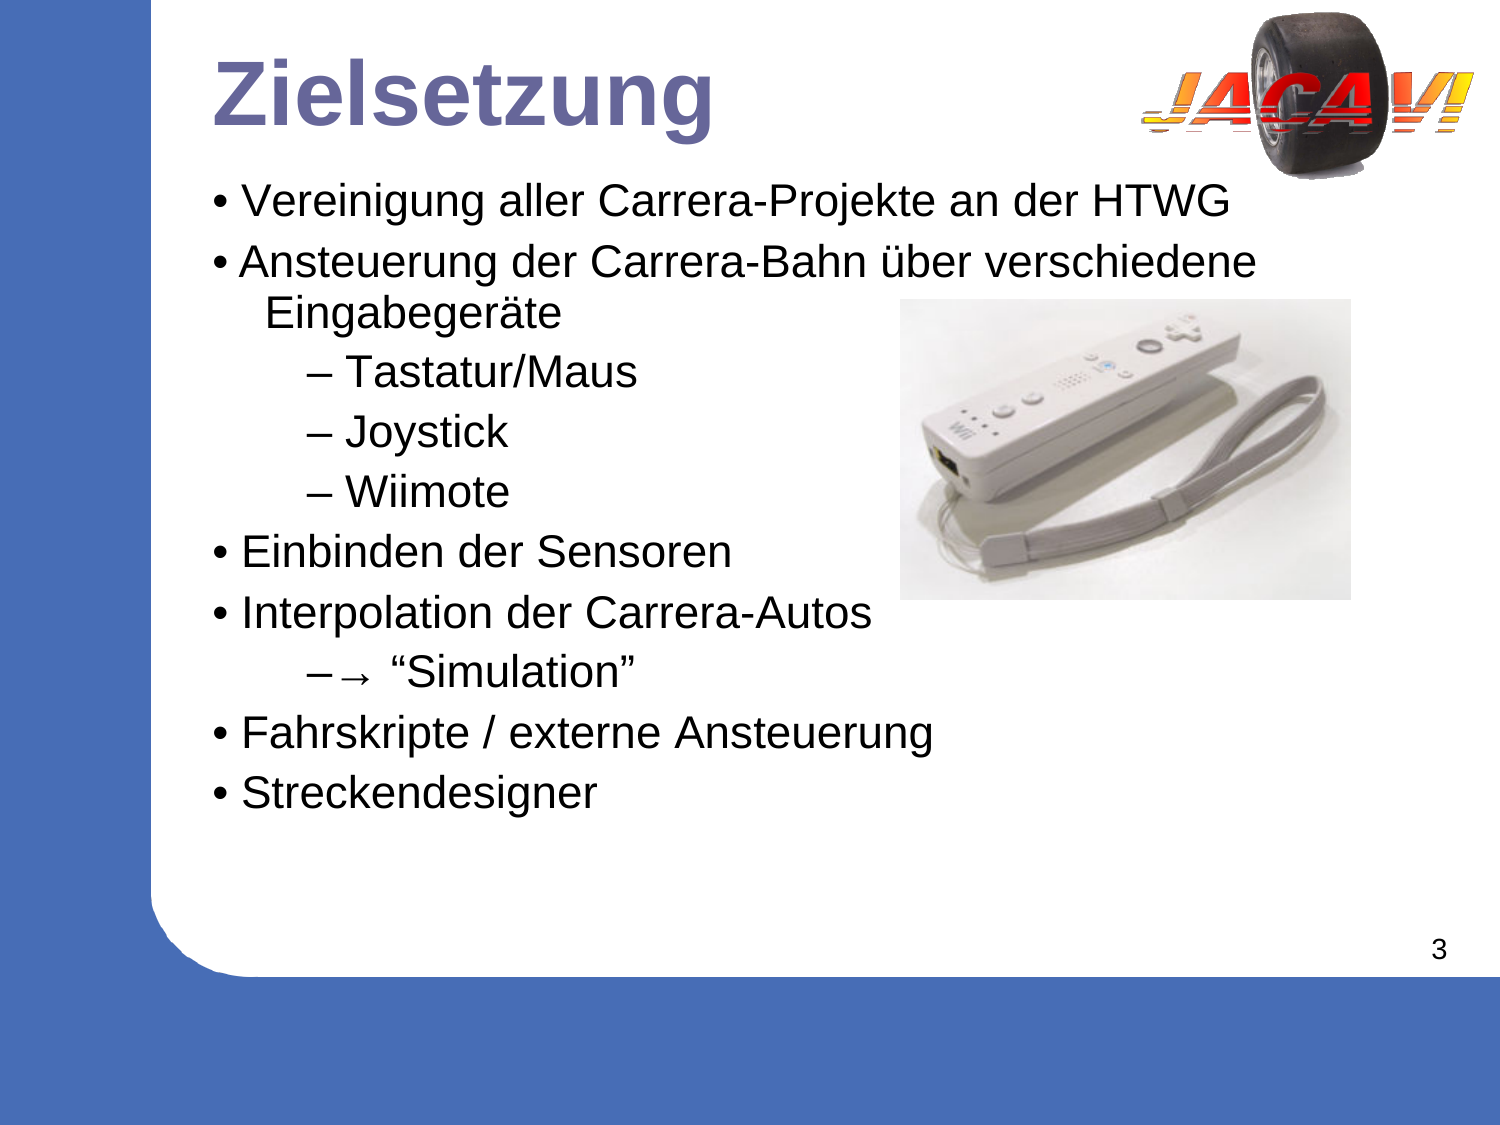

# Zielsetzung
 Vereinigung aller Carrera-Projekte an der HTWG
Ansteuerung der Carrera-Bahn über verschiedene Eingabegeräte
 Tastatur/Maus
 Joystick
 Wiimote
 Einbinden der Sensoren
 Interpolation der Carrera-Autos
→ “Simulation”
 Fahrskripte / externe Ansteuerung
 Streckendesigner
3